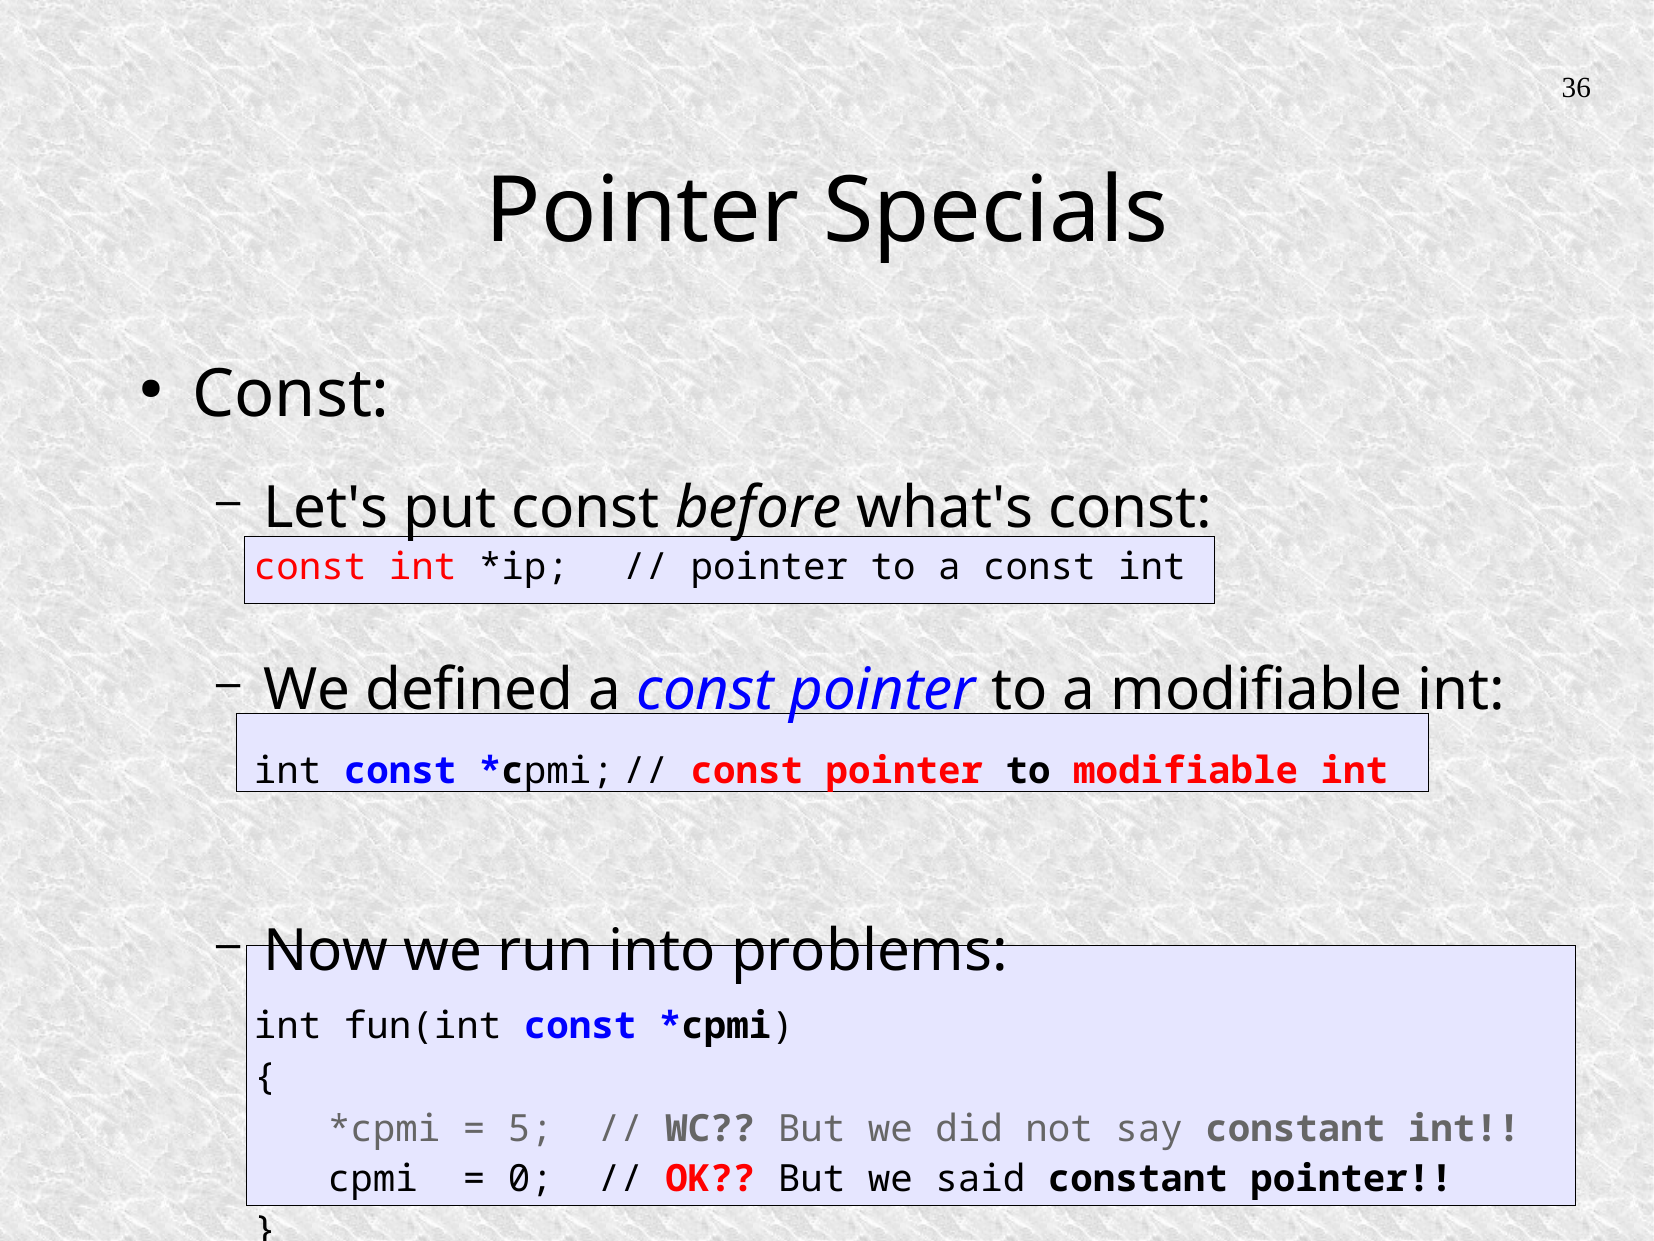

36
# Pointer Specials
Const:
Let's put const before what's const:
We defined a const pointer to a modifiable int:
Now we run into problems:
const int *ip;	// pointer to a const int
int const *cpmi;	// const pointer to modifiable int
int fun(int const *cpmi)
{
	*cpmi = 5; // WC?? But we did not say constant int!!
	cpmi = 0; // OK?? But we said constant pointer!!
}